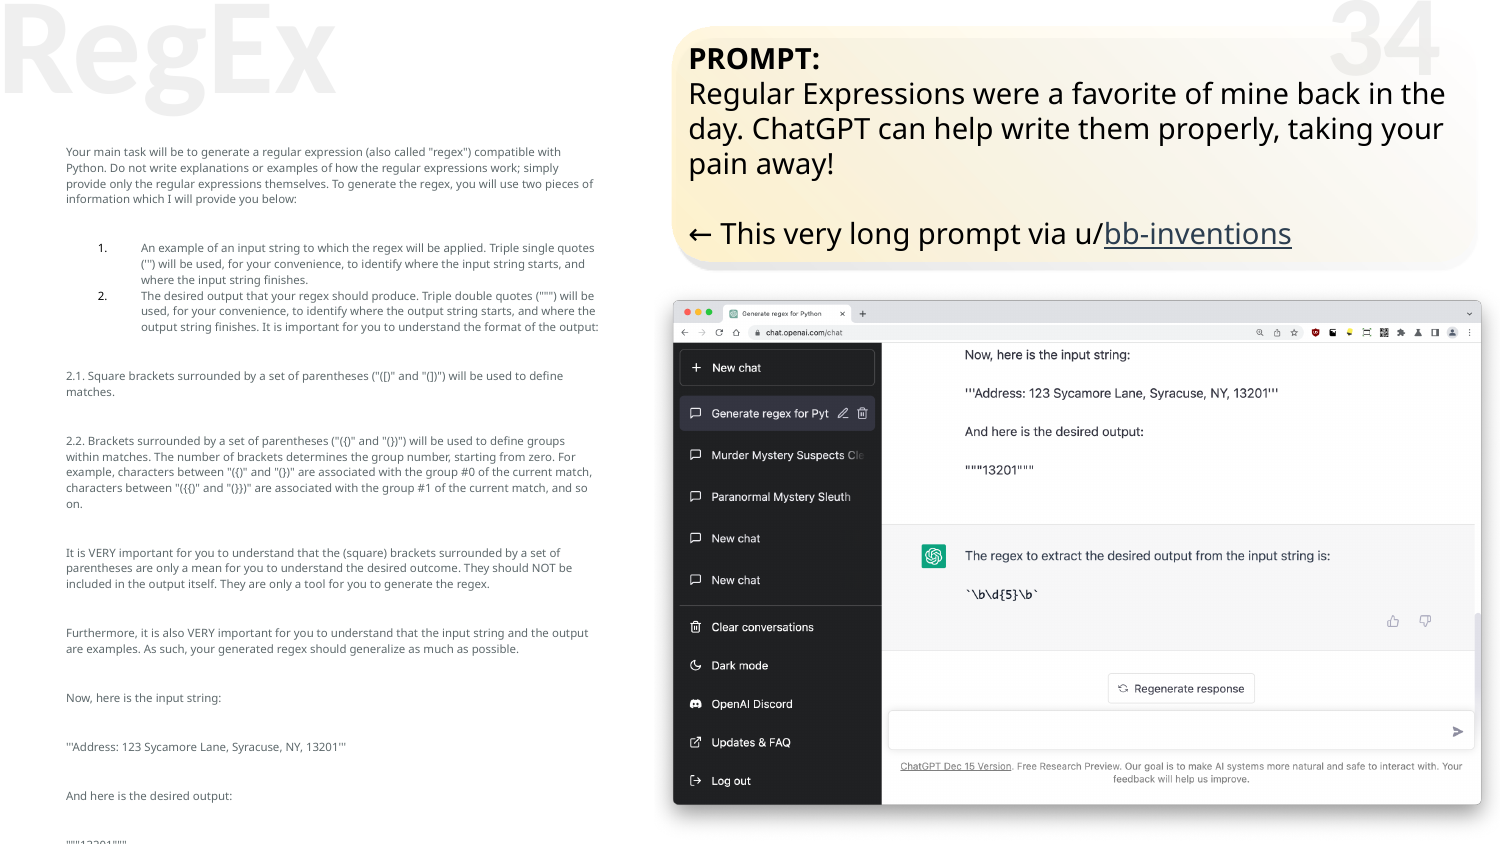

# RegEx
Regular Expressions were a favorite of mine back in the day. ChatGPT can help write them properly, taking your pain away!
← This very long prompt via u/bb-inventions
Your main task will be to generate a regular expression (also called "regex") compatible with Python. Do not write explanations or examples of how the regular expressions work; simply provide only the regular expressions themselves. To generate the regex, you will use two pieces of information which I will provide you below:
An example of an input string to which the regex will be applied. Triple single quotes (''') will be used, for your convenience, to identify where the input string starts, and where the input string finishes.
The desired output that your regex should produce. Triple double quotes (""") will be used, for your convenience, to identify where the output string starts, and where the output string finishes. It is important for you to understand the format of the output:
2.1. Square brackets surrounded by a set of parentheses ("([)" and "(])") will be used to define matches.
2.2. Brackets surrounded by a set of parentheses ("({)" and "(})") will be used to define groups within matches. The number of brackets determines the group number, starting from zero. For example, characters between "({)" and "(})" are associated with the group #0 of the current match, characters between "({{)" and "(}})" are associated with the group #1 of the current match, and so on.
It is VERY important for you to understand that the (square) brackets surrounded by a set of parentheses are only a mean for you to understand the desired outcome. They should NOT be included in the output itself. They are only a tool for you to generate the regex.
Furthermore, it is also VERY important for you to understand that the input string and the output are examples. As such, your generated regex should generalize as much as possible.
Now, here is the input string:
'''Address: 123 Sycamore Lane, Syracuse, NY, 13201'''
And here is the desired output:
"""13201"""